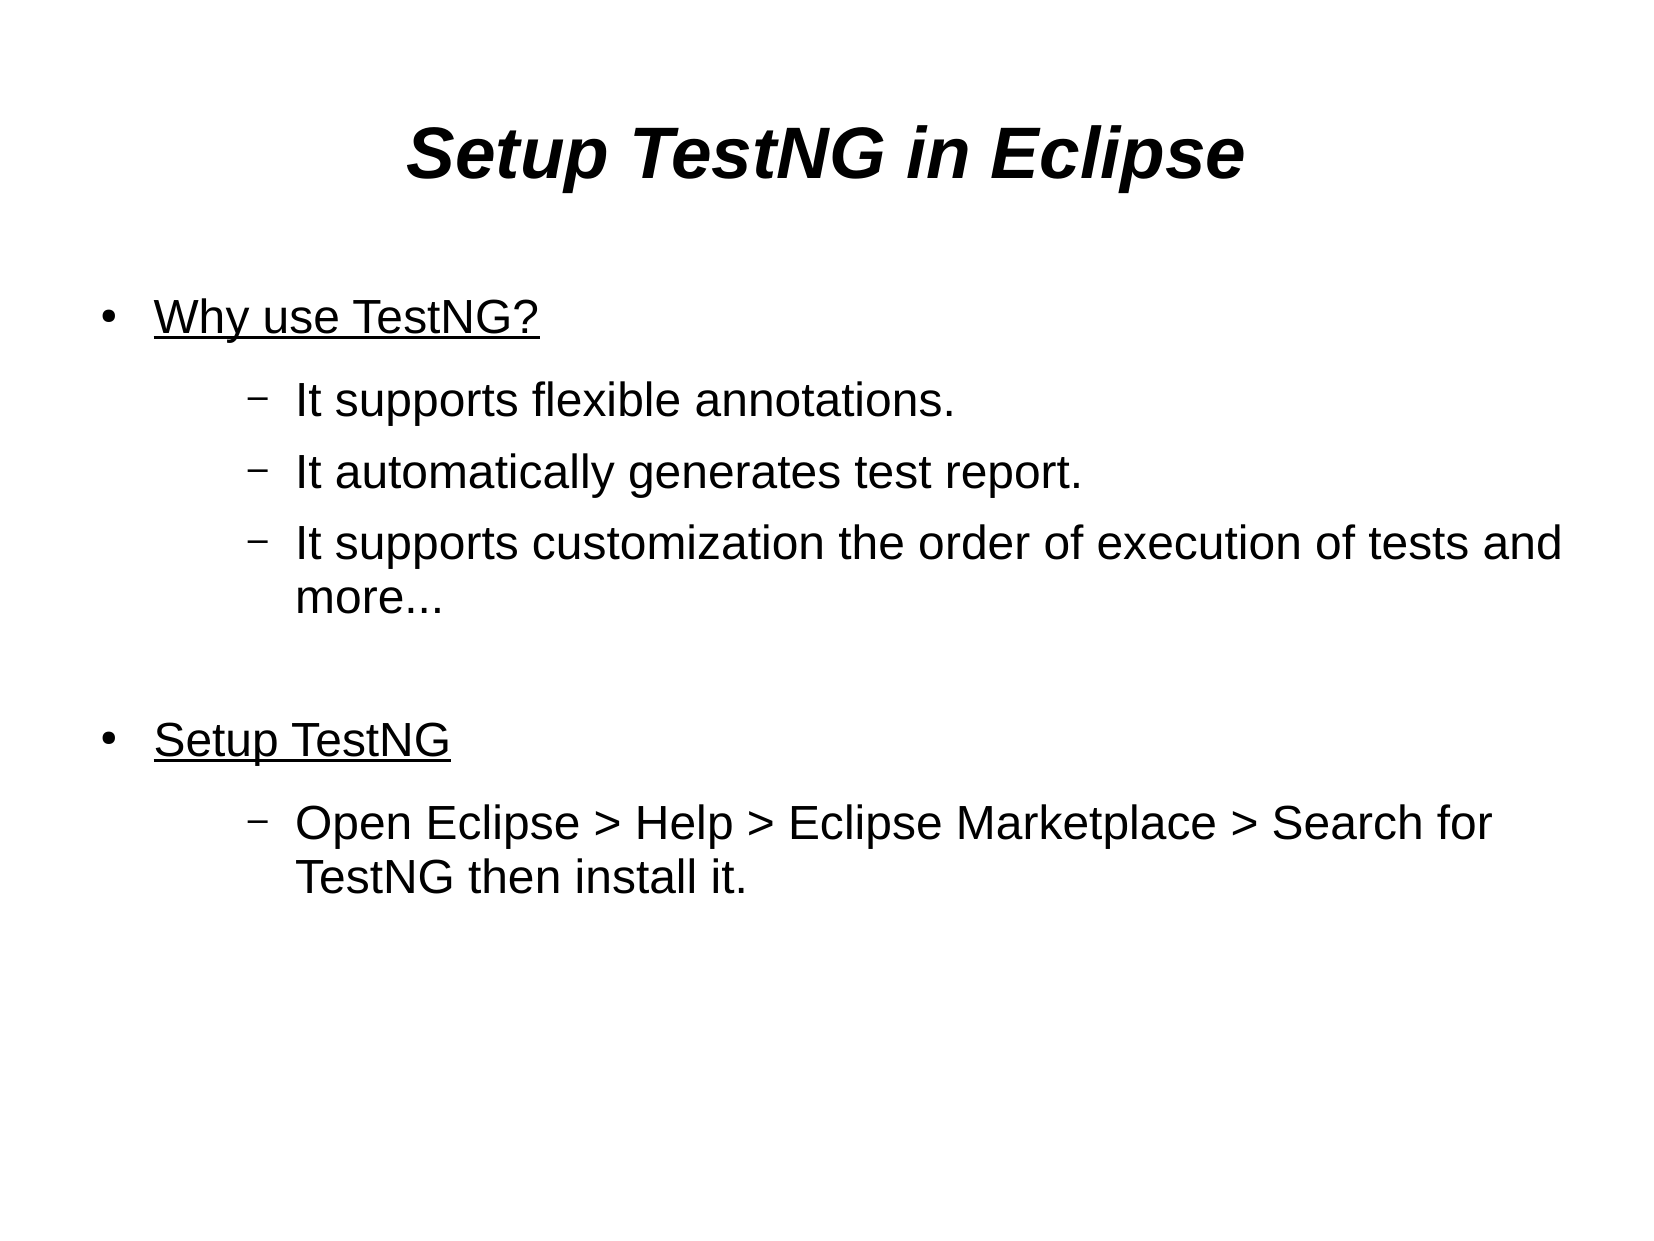

# Setup TestNG in Eclipse
Why use TestNG?
It supports flexible annotations.
It automatically generates test report.
It supports customization the order of execution of tests and more...
Setup TestNG
Open Eclipse > Help > Eclipse Marketplace > Search for TestNG then install it.